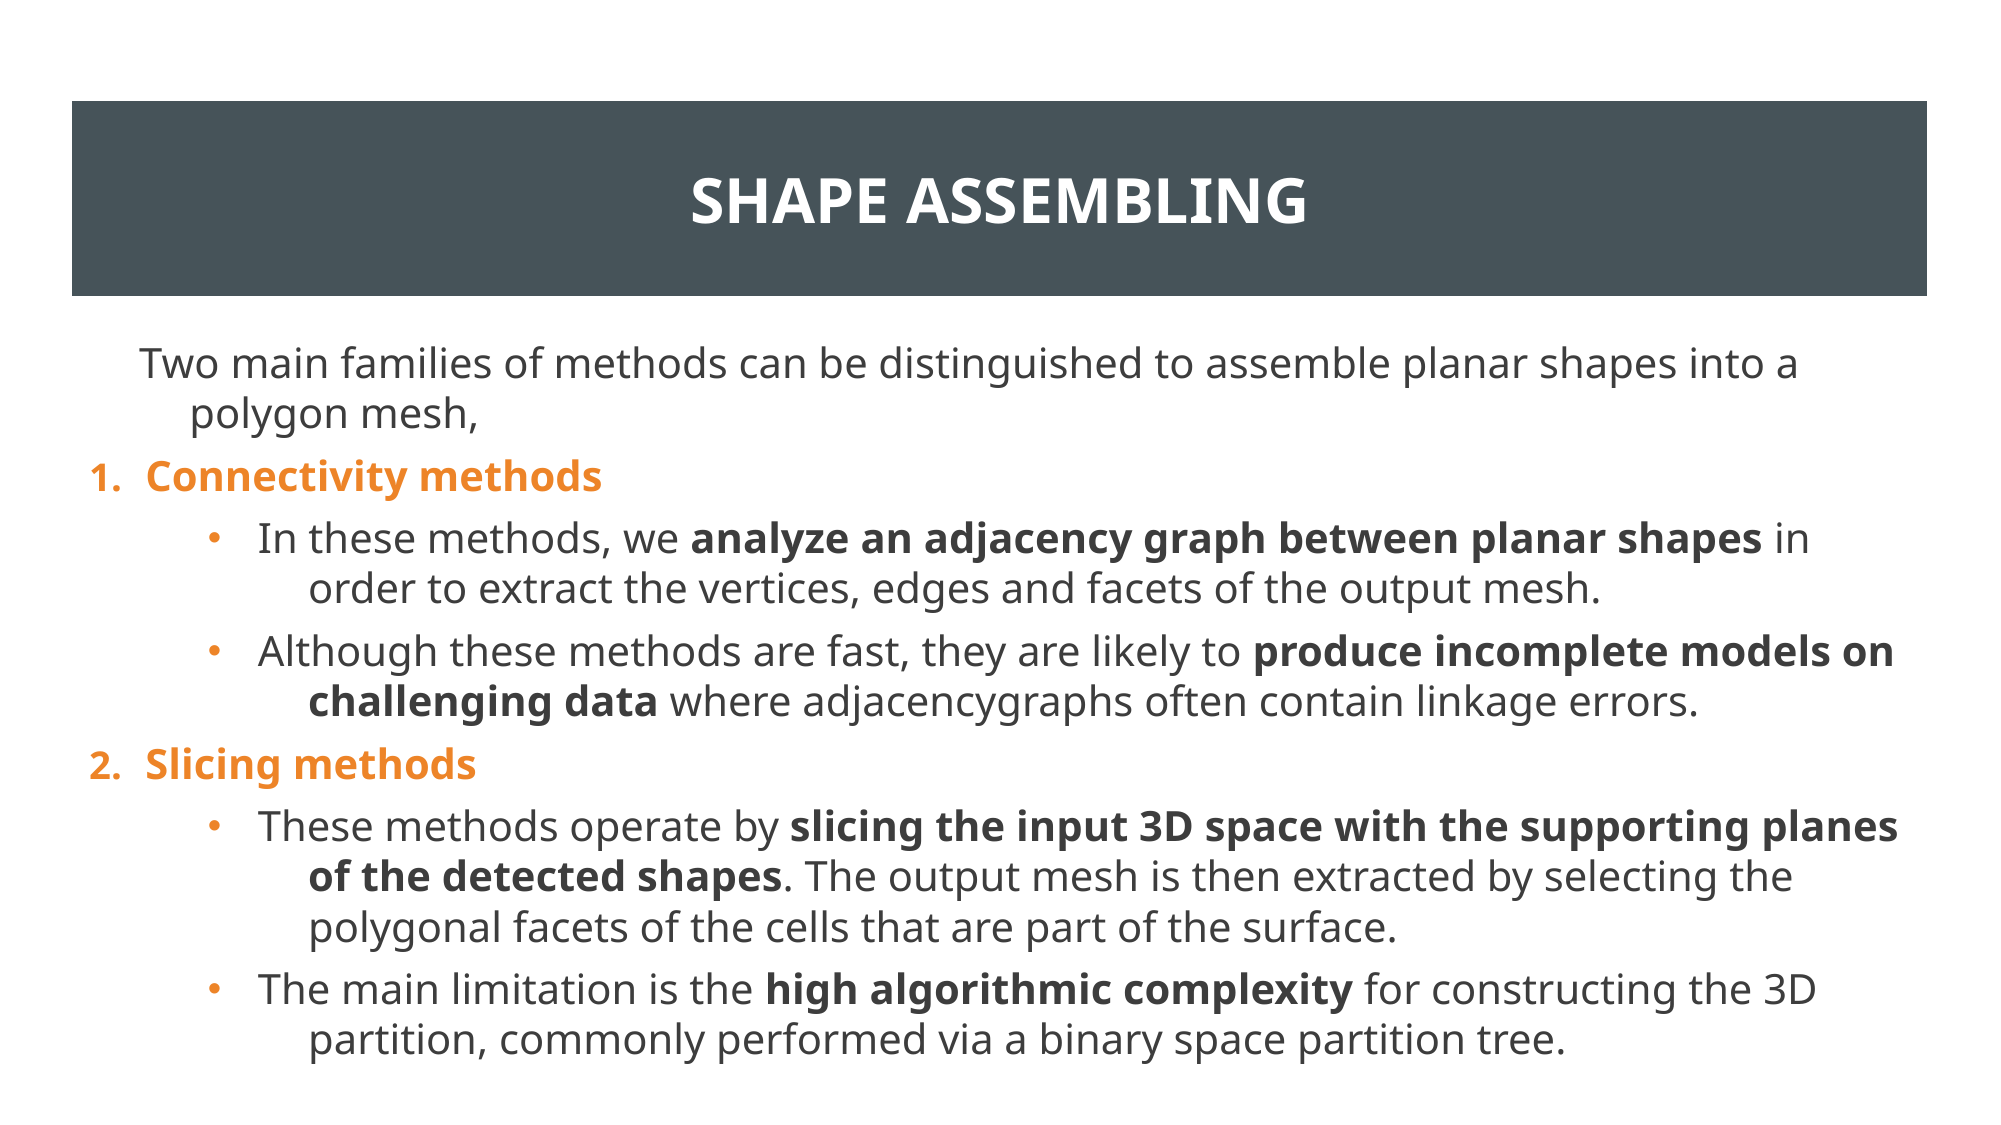

# SHAPE ASSEMBLING
Two main families of methods can be distinguished to assemble planar shapes into a polygon mesh,
Connectivity methods
In these methods, we analyze an adjacency graph between planar shapes in order to extract the vertices, edges and facets of the output mesh.
Although these methods are fast, they are likely to produce incomplete models on challenging data where adjacencygraphs often contain linkage errors.
Slicing methods
These methods operate by slicing the input 3D space with the supporting planes of the detected shapes. The output mesh is then extracted by selecting the polygonal facets of the cells that are part of the surface.
The main limitation is the high algorithmic complexity for constructing the 3D partition, commonly performed via a binary space partition tree.